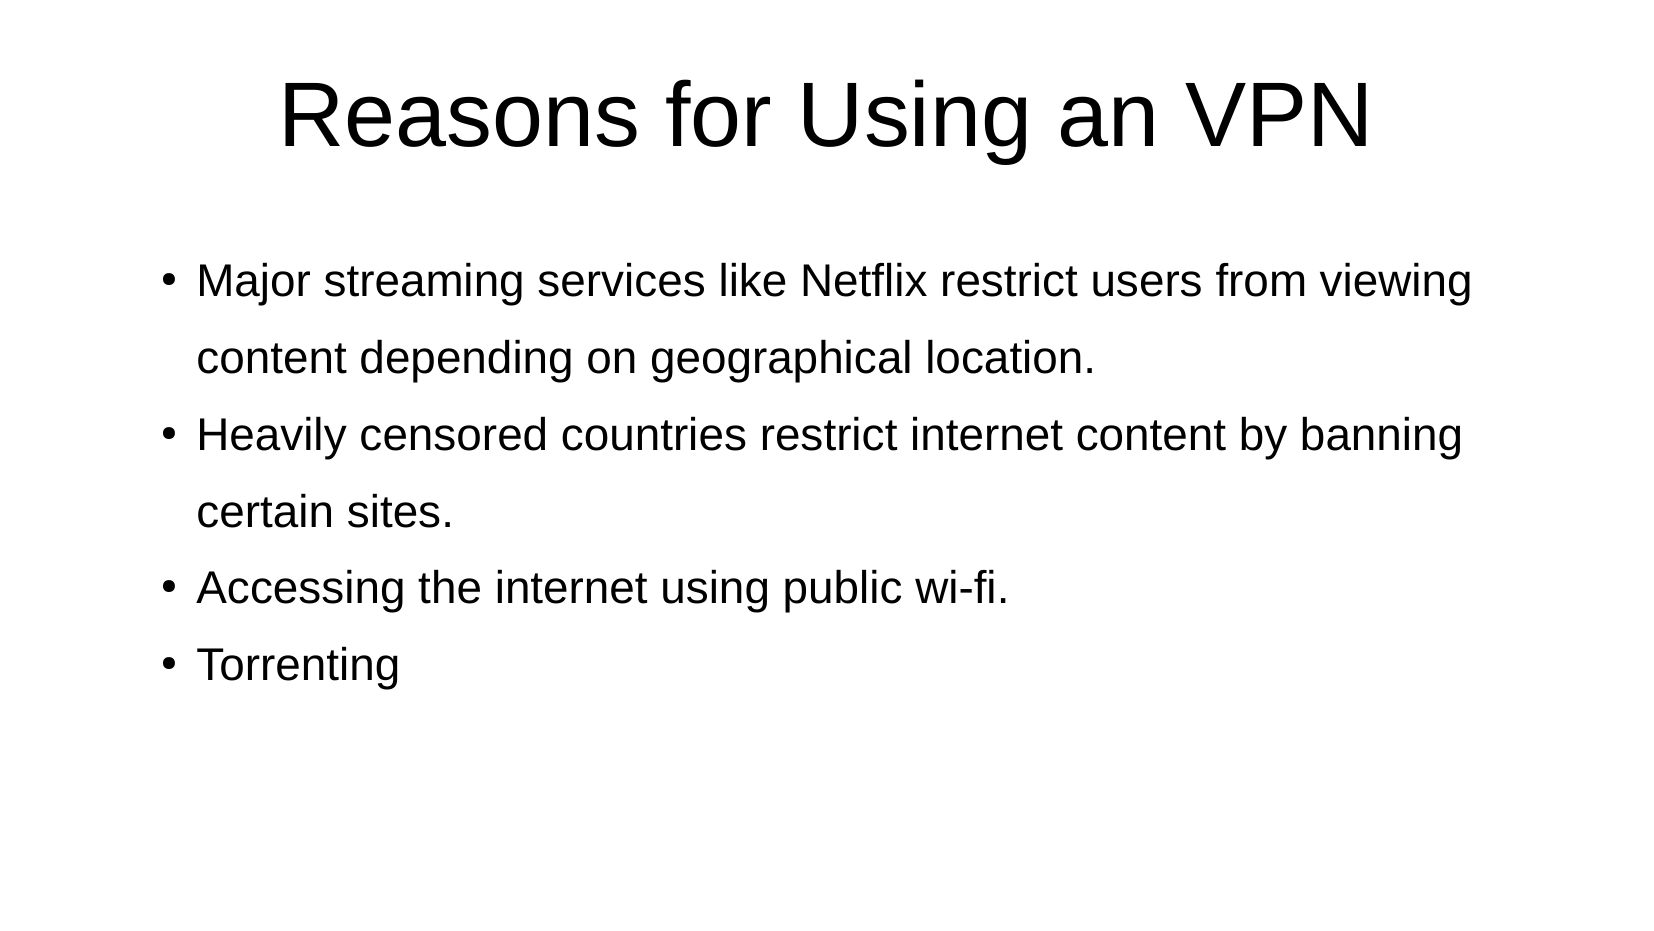

# Reasons for Using an VPN
Major streaming services like Netflix restrict users from viewing content depending on geographical location.
Heavily censored countries restrict internet content by banning certain sites.
Accessing the internet using public wi-fi.
Torrenting